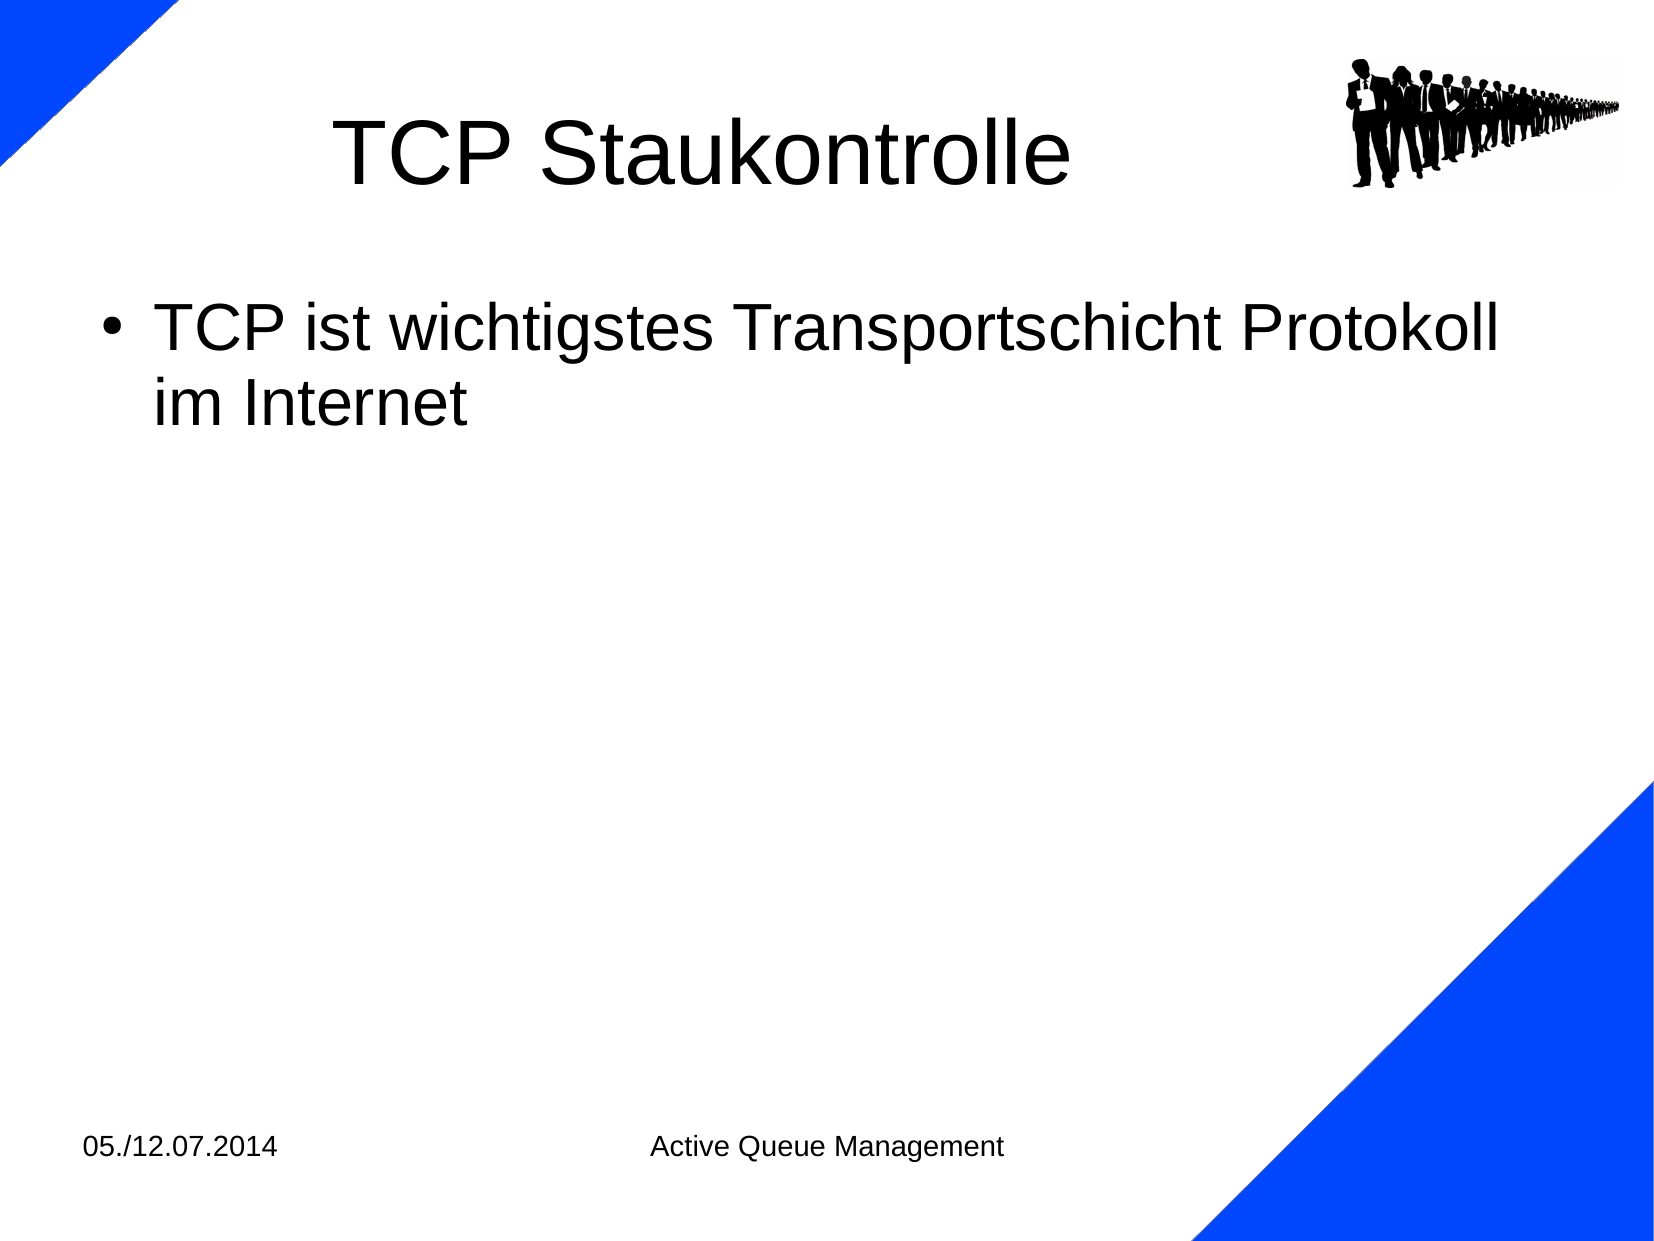

# TCP Staukontrolle
TCP ist wichtigstes Transportschicht Protokoll im Internet
05.07.2014/12.07.2014
Active Queue Management